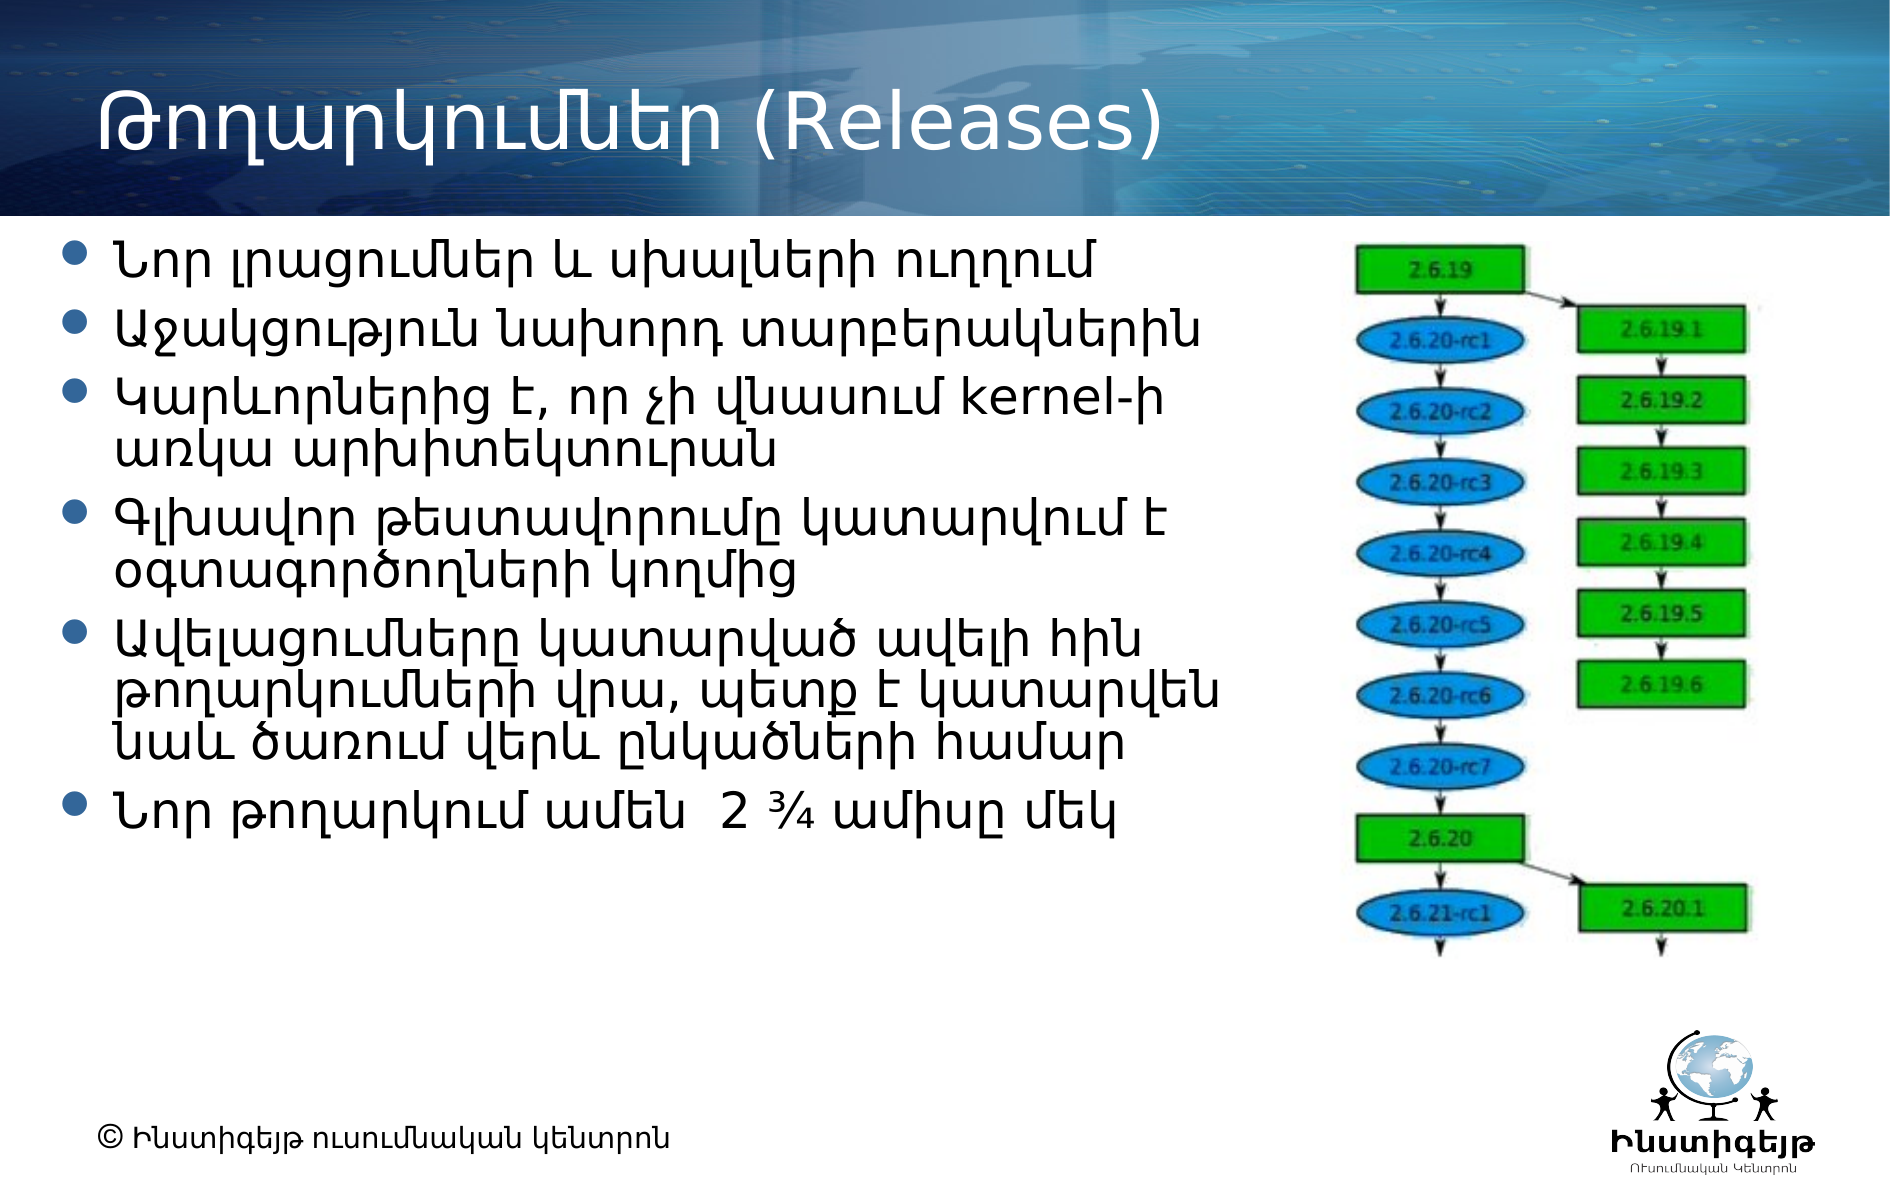

# Թողարկումներ (Releases)
Նոր լրացումներ և սխալների ուղղում
Աջակցություն նախորդ տարբերակներին
Կարևորներից է, որ չի վնասում kernel-ի
առկա արխիտեկտուրան
Գլխավոր թեստավորումը կատարվում է
օգտագործողների կողմից
Ավելացումները կատարված ավելի հին
թողարկումների վրա, պետք է կատարվեն
նաև ծառում վերև ընկածների համար
Նոր թողարկում ամեն 2 ¾ ամիսը մեկ